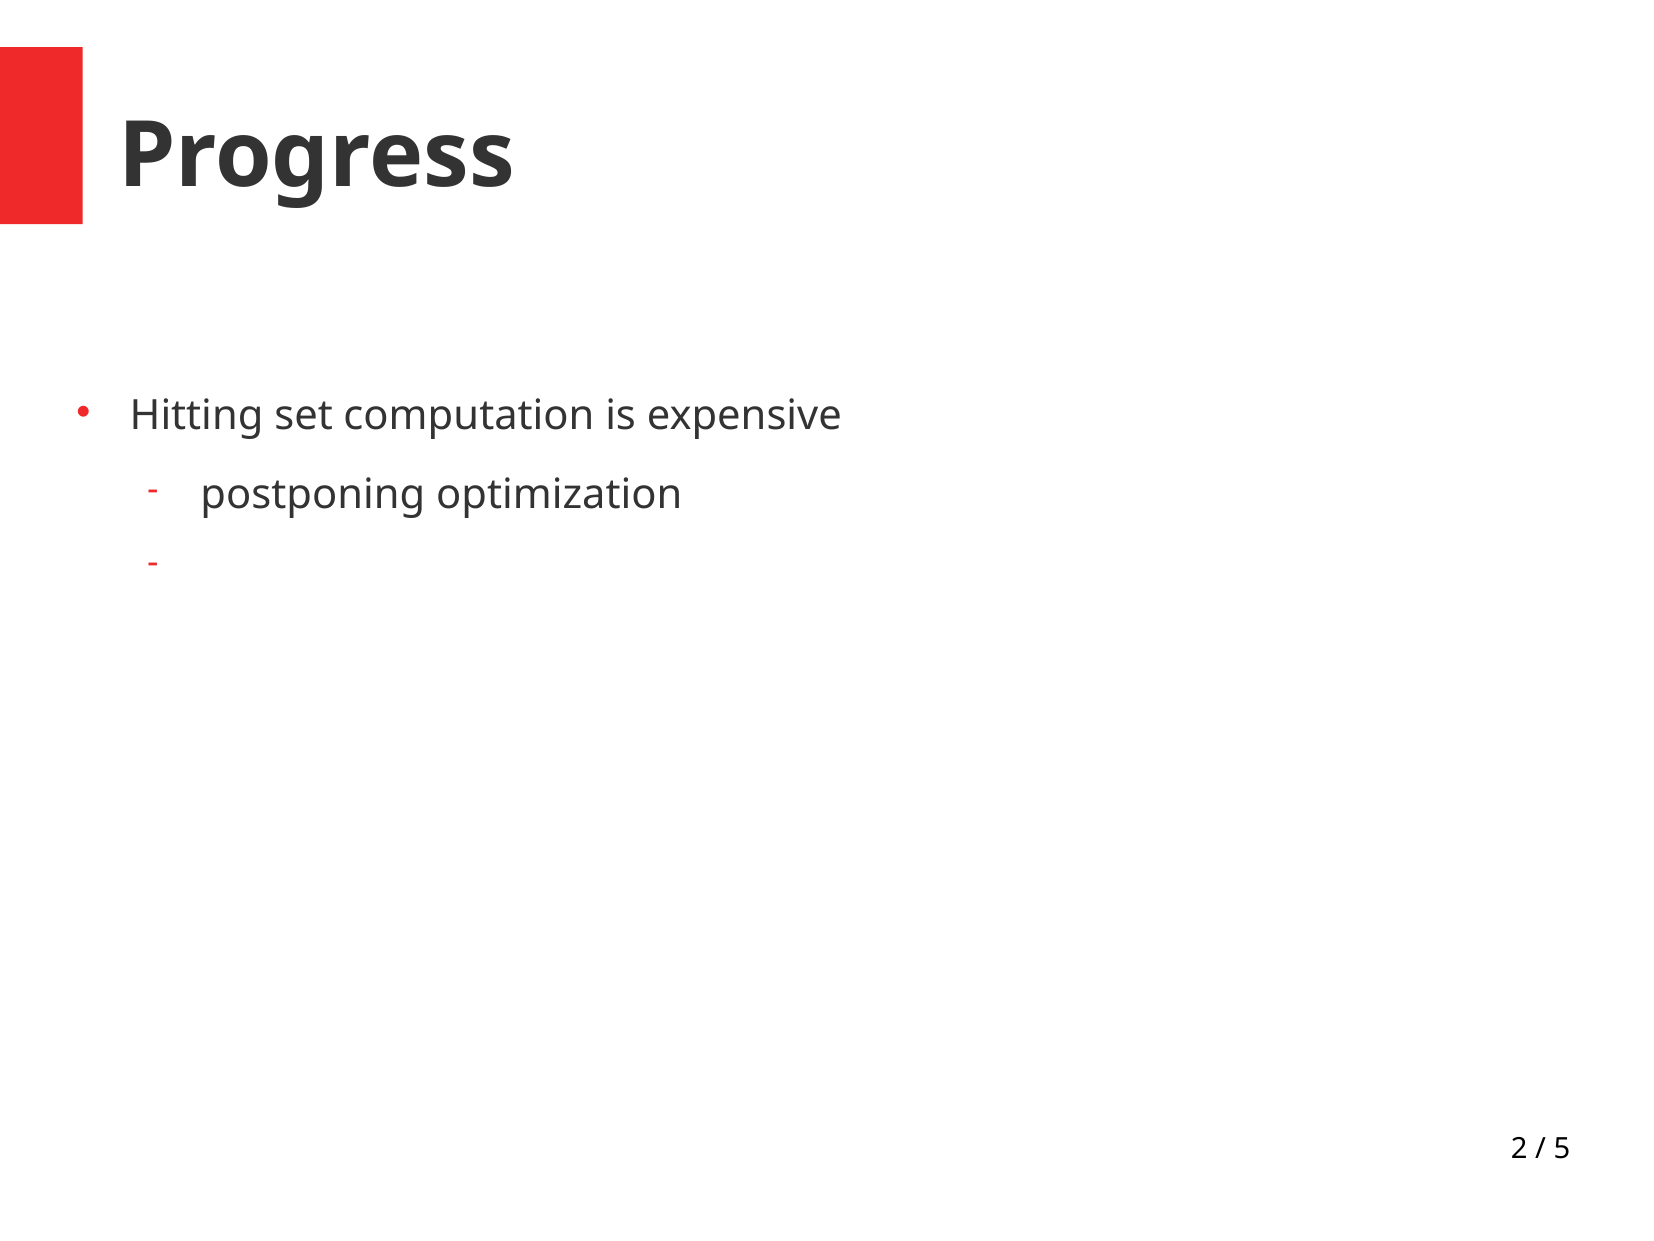

# Progress
Hitting set computation is expensive
postponing optimization
2